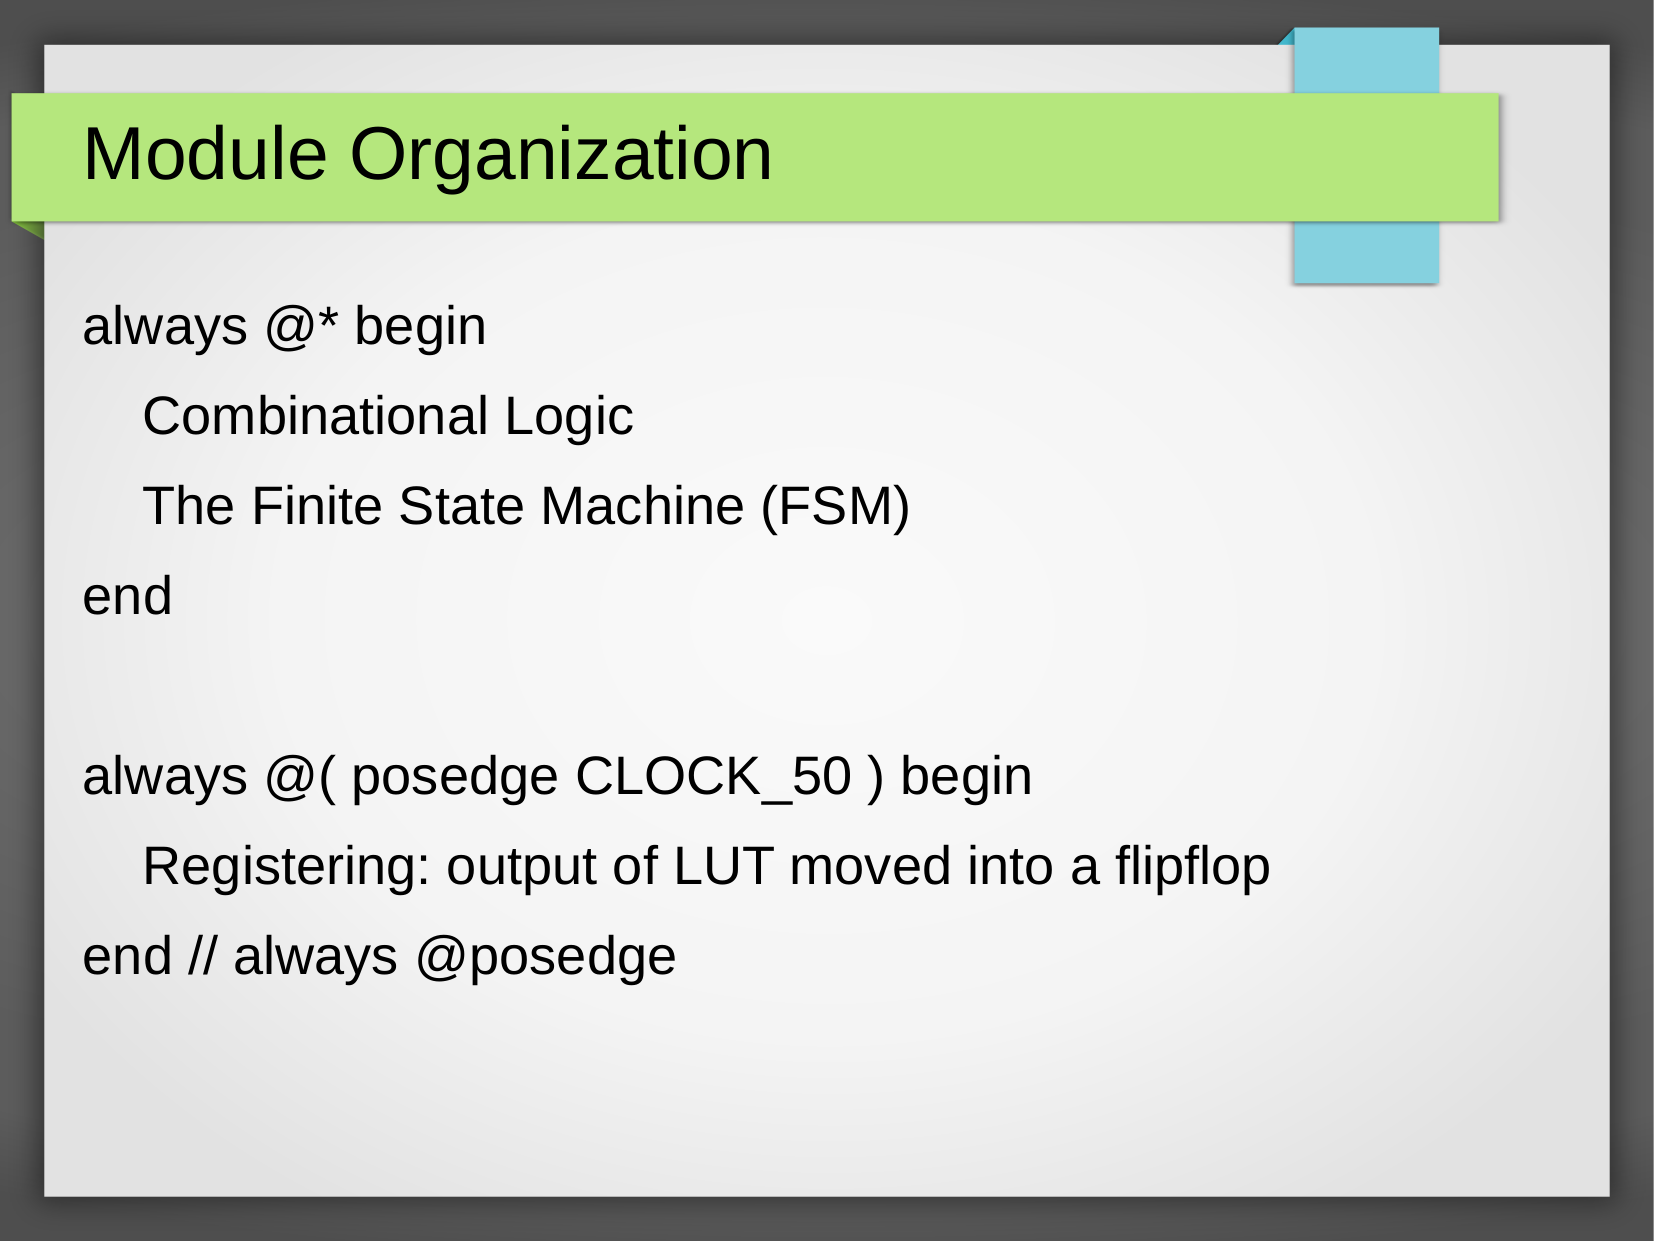

# Module Organization
always @* begin
 Combinational Logic
 The Finite State Machine (FSM)
end
always @( posedge CLOCK_50 ) begin
 Registering: output of LUT moved into a flipflop
end // always @posedge